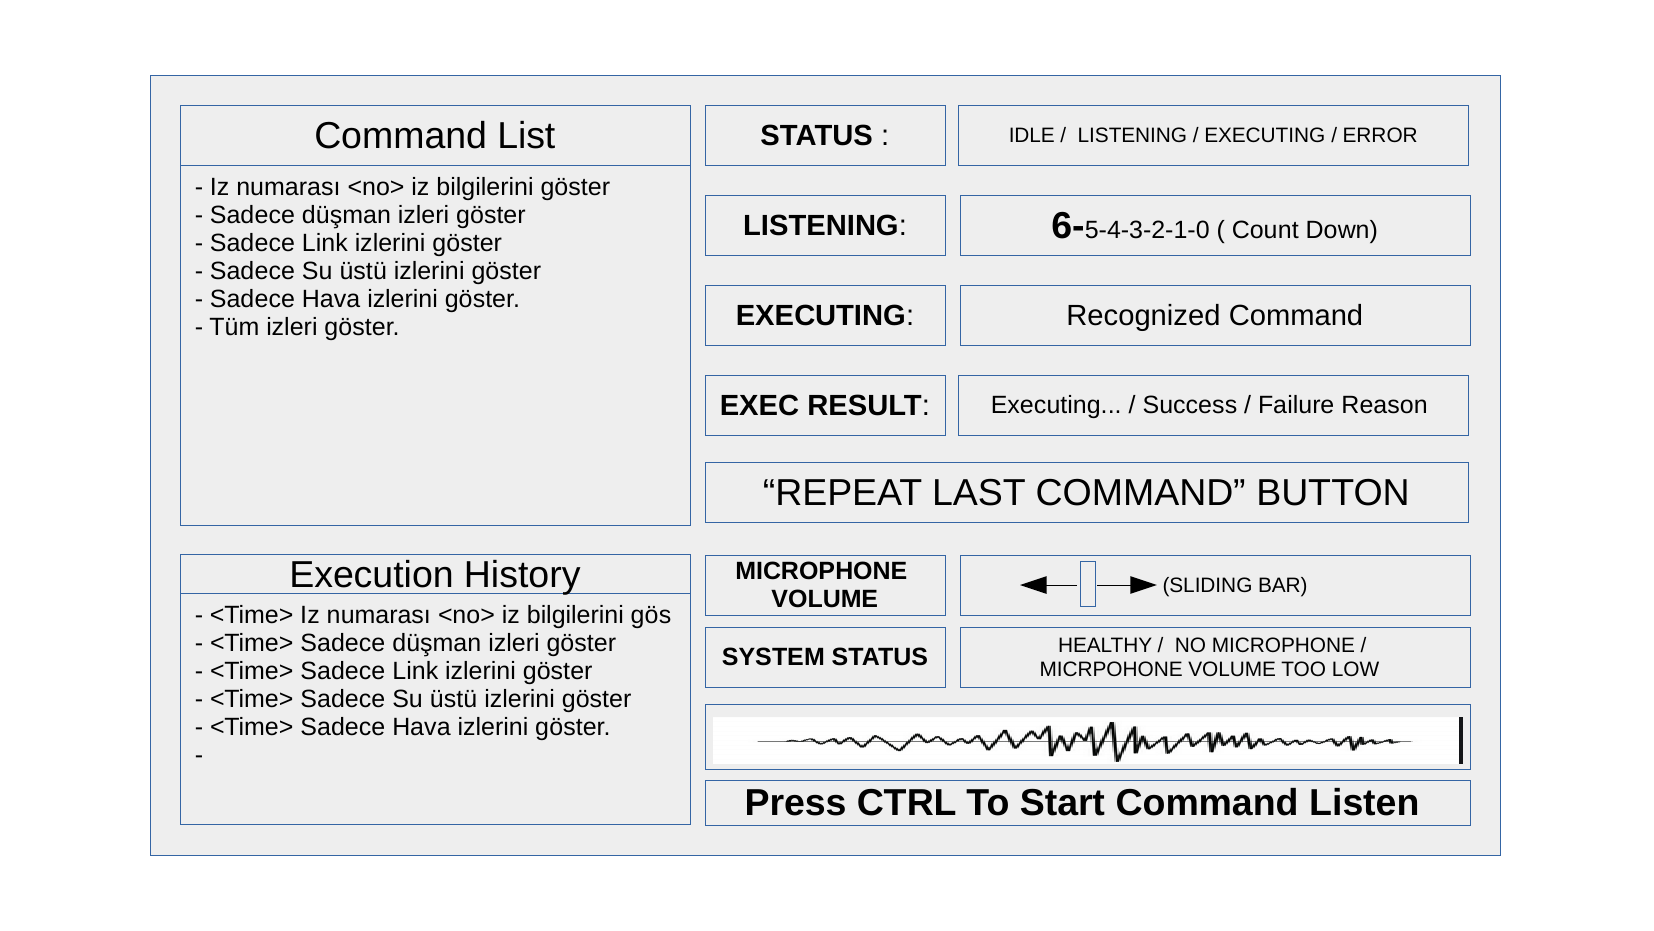

Command List
Command List
STATUS :
IDLE / LISTENING / EXECUTING / ERROR
- Iz numarası <no> iz bilgilerini göster
- Sadece düşman izleri göster
- Sadece Link izlerini göster
- Sadece Su üstü izlerini göster
- Sadece Hava izlerini göster.
-
- Iz numarası <no> iz bilgilerini göster
- Sadece düşman izleri göster
- Sadece Link izlerini göster
- Sadece Su üstü izlerini göster
- Sadece Hava izlerini göster.
- Tüm izleri göster.
LISTENING:
6-5-4-3-2-1-0 ( Count Down)
EXECUTING:
Recognized Command
EXEC RESULT:
Executing... / Success / Failure Reason
“REPEAT LAST COMMAND” BUTTON
Execution History
MICROPHONE
VOLUME
 (SLIDING BAR)
- <Time> Iz numarası <no> iz bilgilerini gös
- <Time> Sadece düşman izleri göster
- <Time> Sadece Link izlerini göster
- <Time> Sadece Su üstü izlerini göster
- <Time> Sadece Hava izlerini göster.
-
SYSTEM STATUS
HEALTHY / NO MICROPHONE /
MICRPOHONE VOLUME TOO LOW
Press CTRL To Start Command Listen